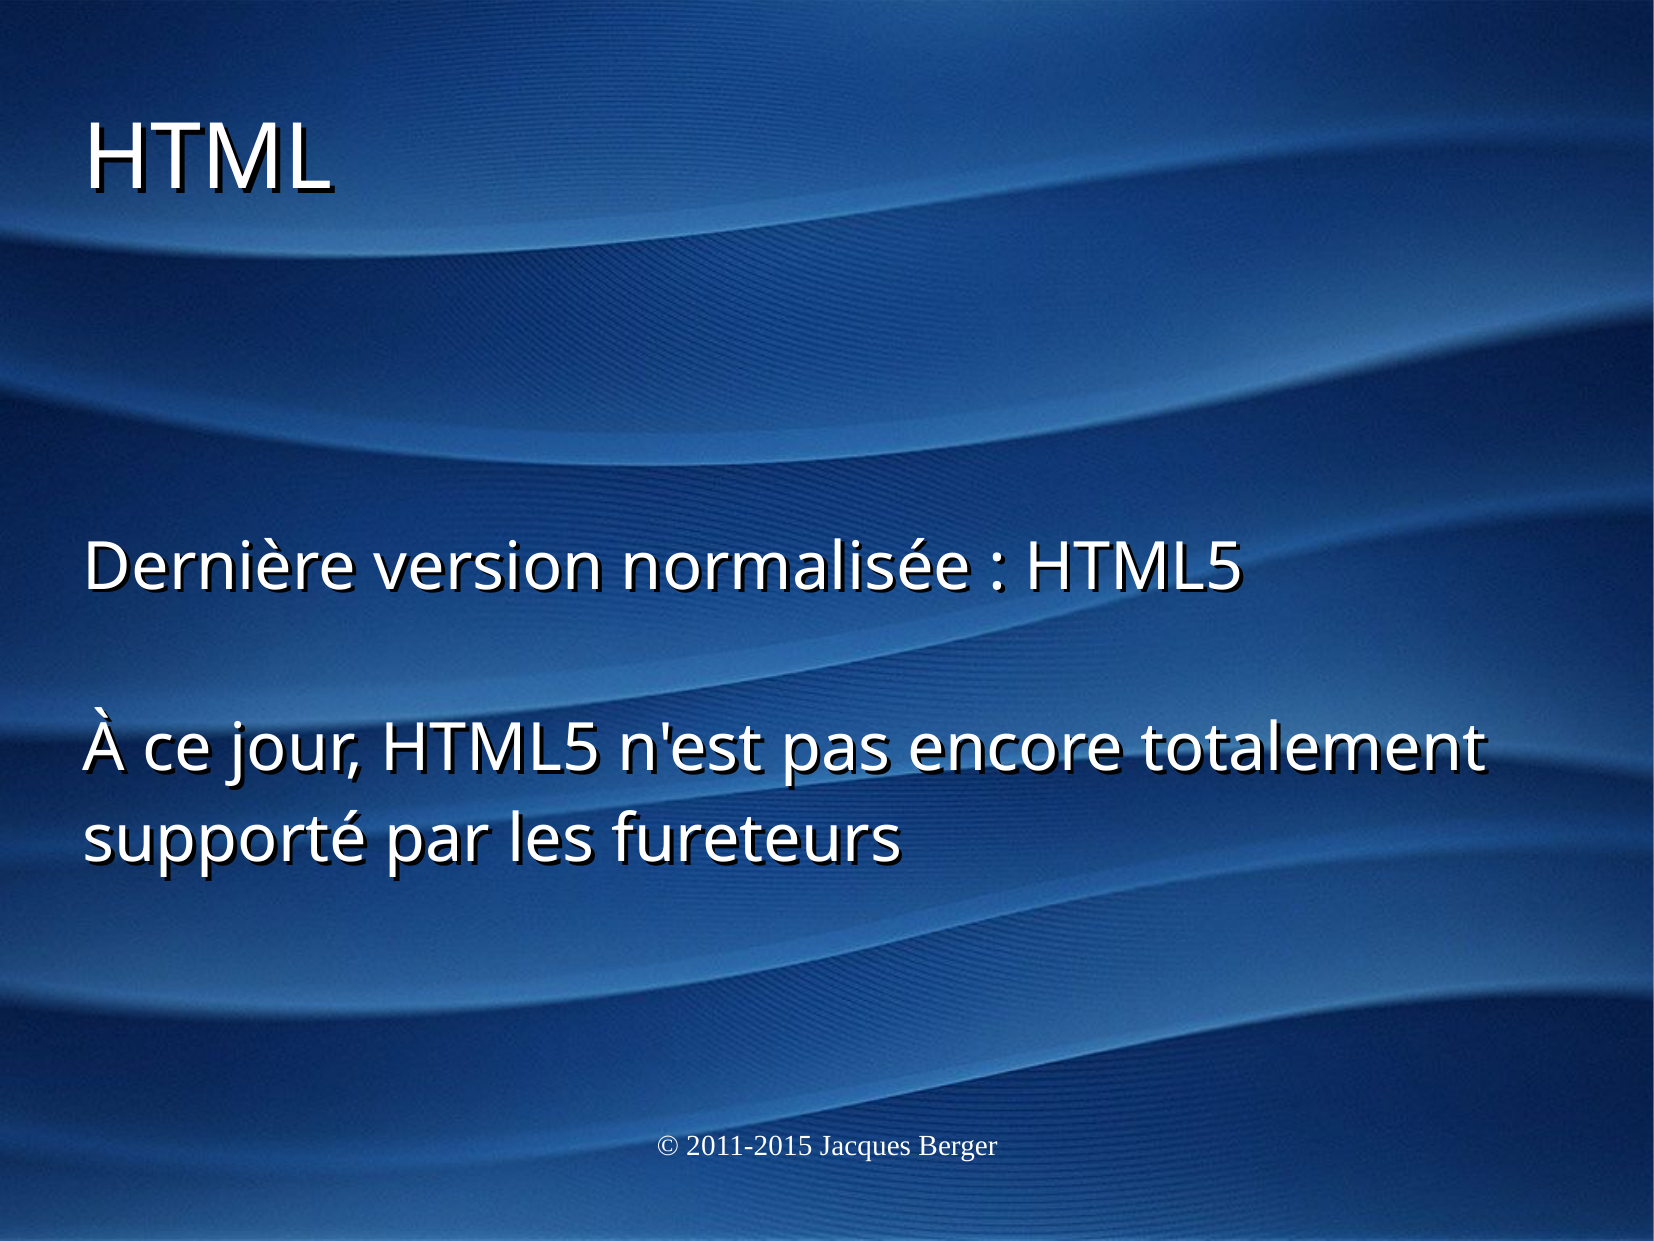

# HTML
Dernière version normalisée : HTML5
À ce jour, HTML5 n'est pas encore totalement supporté par les fureteurs
© 2011-2015 Jacques Berger